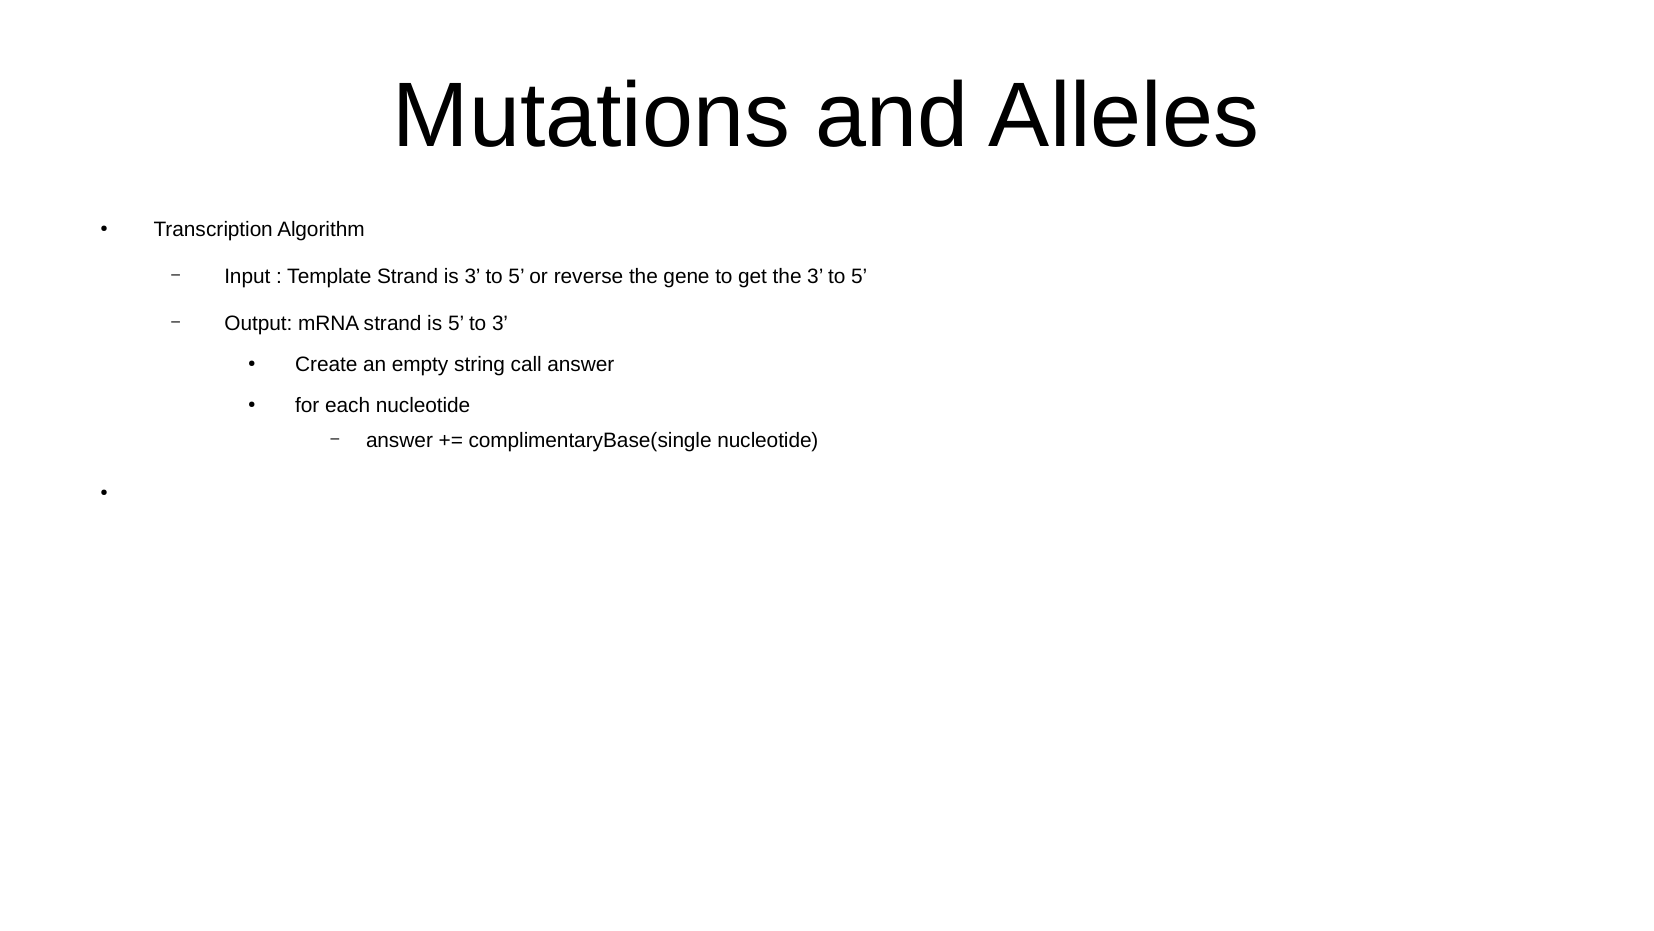

# Mutations and Alleles
Transcription Algorithm
Input : Template Strand is 3’ to 5’ or reverse the gene to get the 3’ to 5’
Output: mRNA strand is 5’ to 3’
Create an empty string call answer
for each nucleotide
answer += complimentaryBase(single nucleotide)